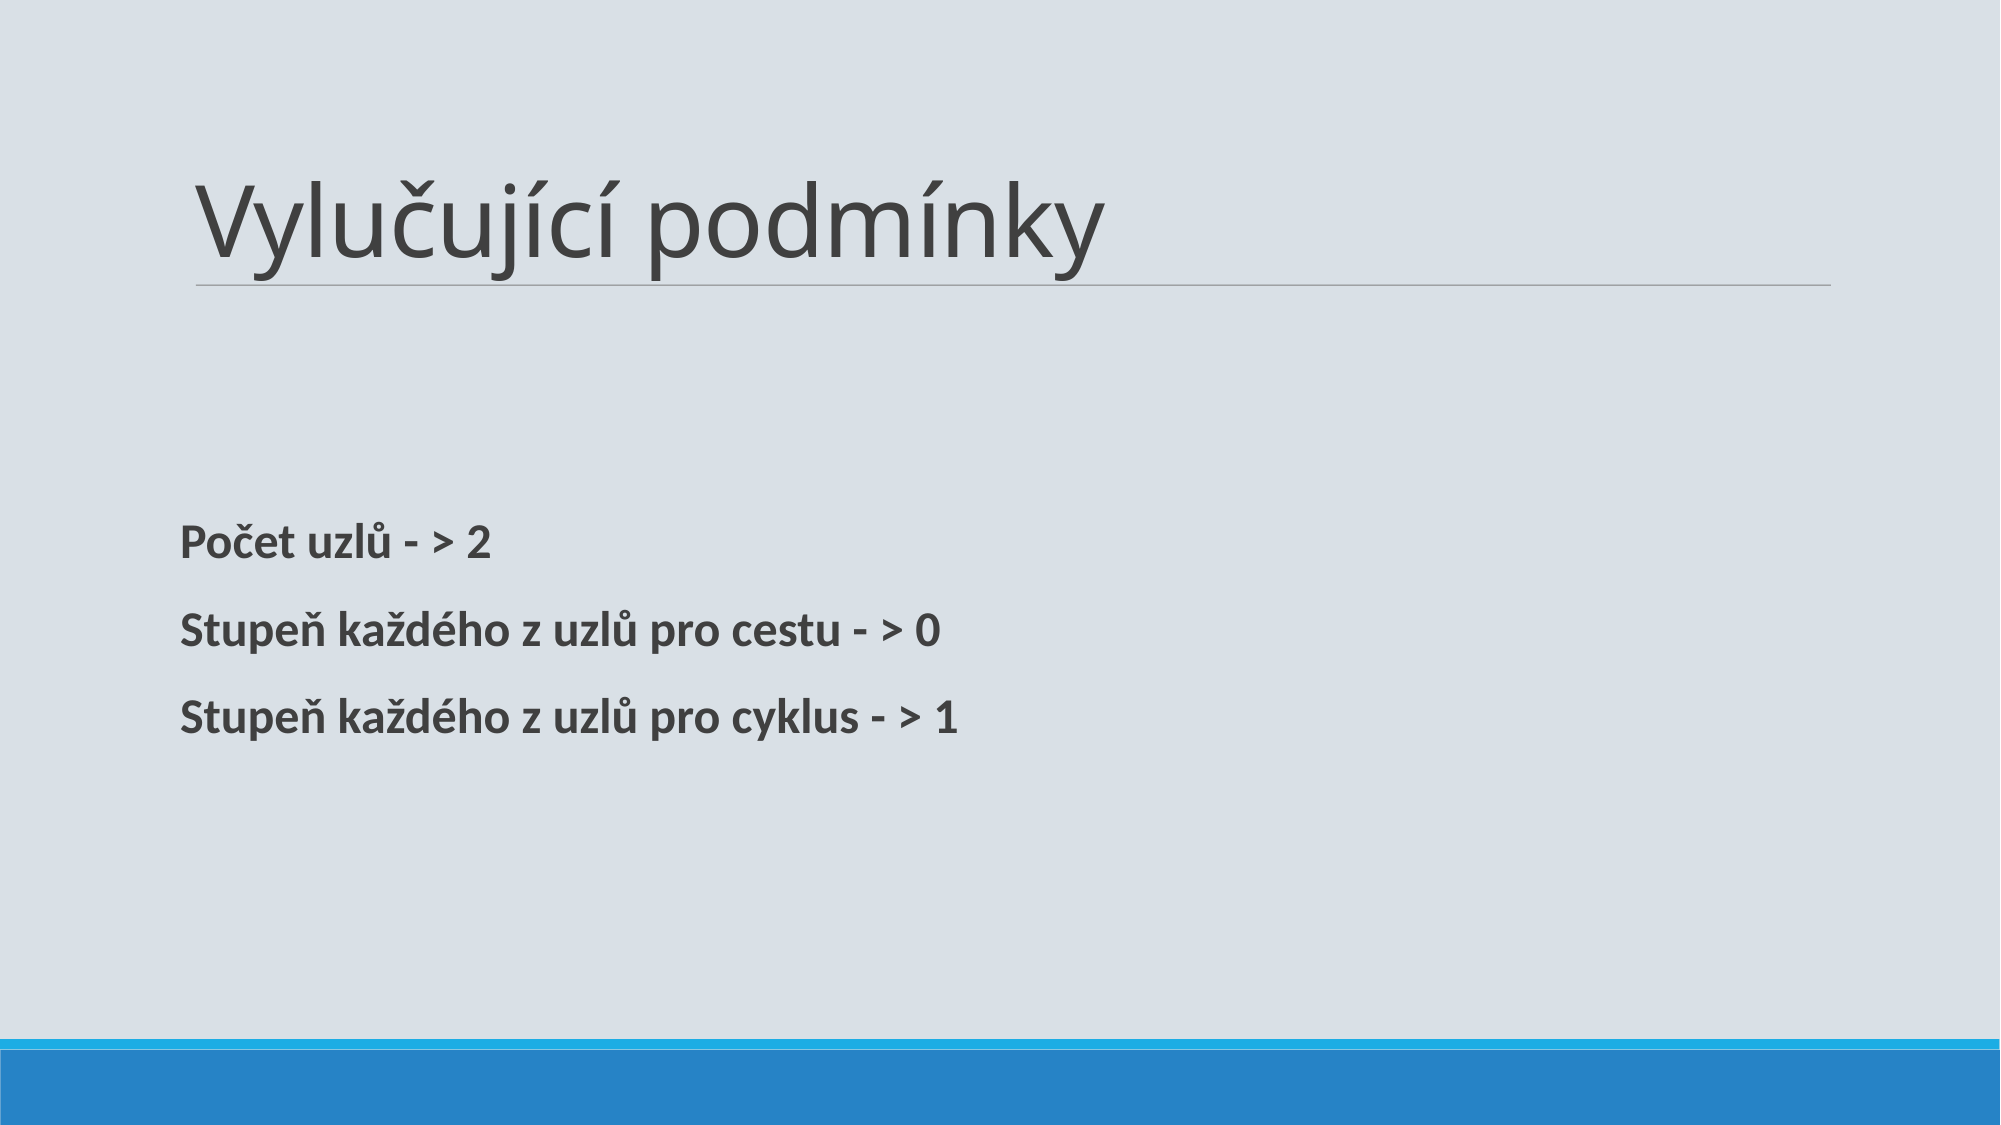

# Vylučující podmínky
Počet uzlů - > 2
Stupeň každého z uzlů pro cestu - > 0
Stupeň každého z uzlů pro cyklus - > 1